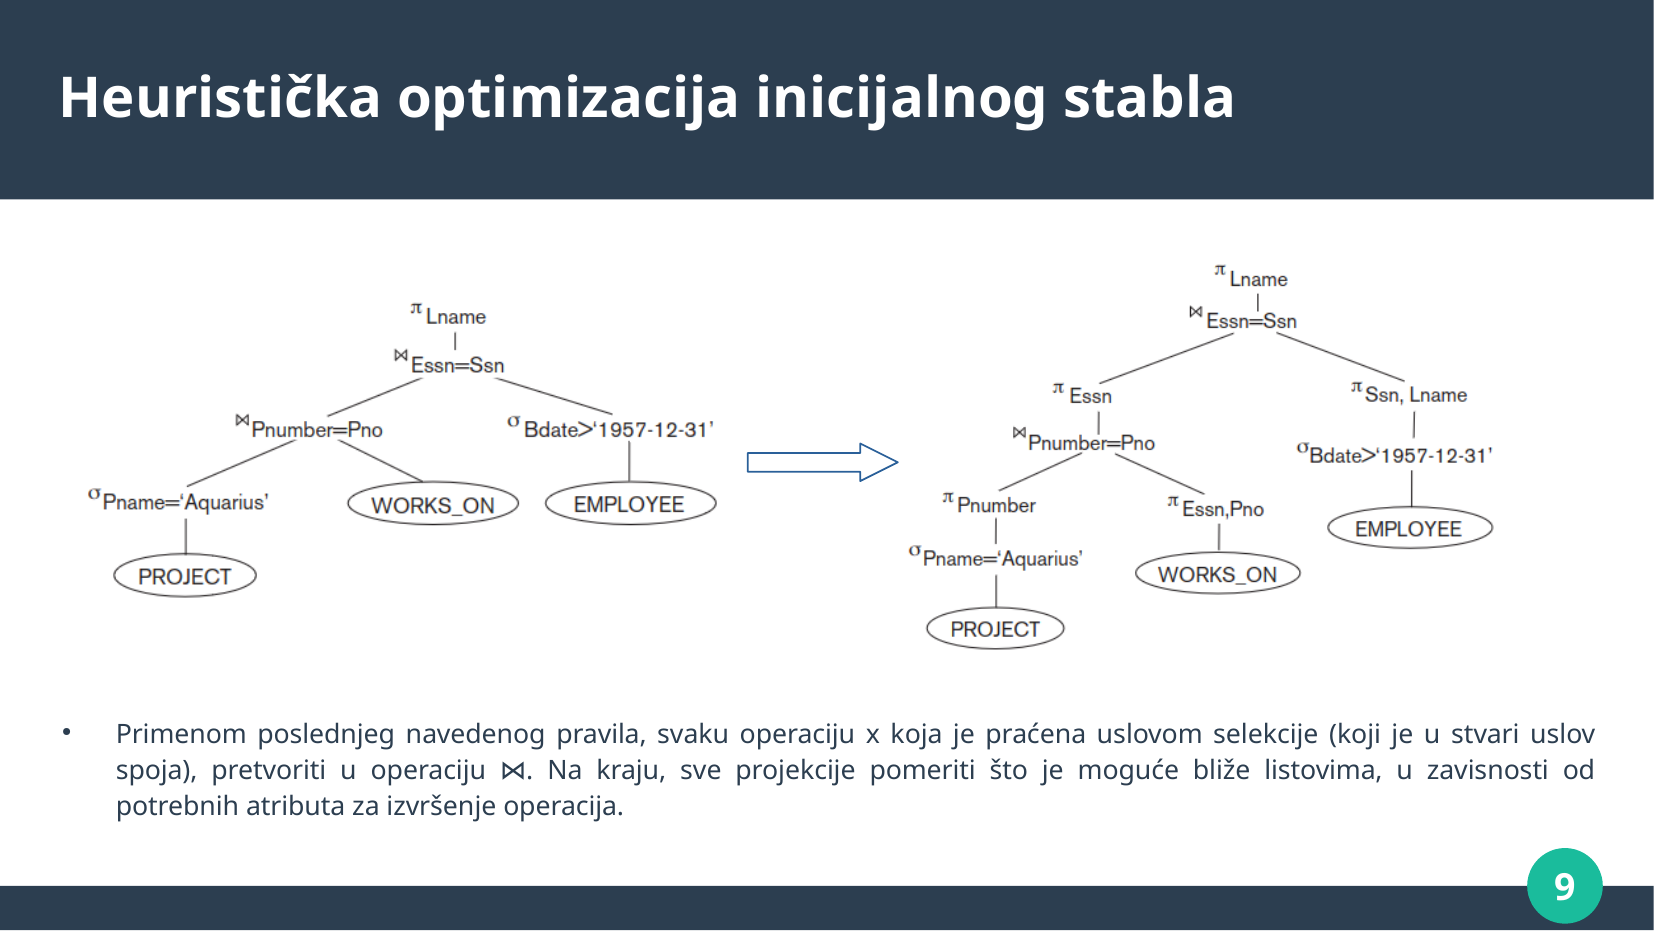

# Heuristička optimizacija inicijalnog stabla
Primenom poslednjeg navedenog pravila, svaku operaciju x koja je praćena uslovom selekcije (koji je u stvari uslov spoja), pretvoriti u operaciju ⋈. Na kraju, sve projekcije pomeriti što je moguće bliže listovima, u zavisnosti od potrebnih atributa za izvršenje operacija.